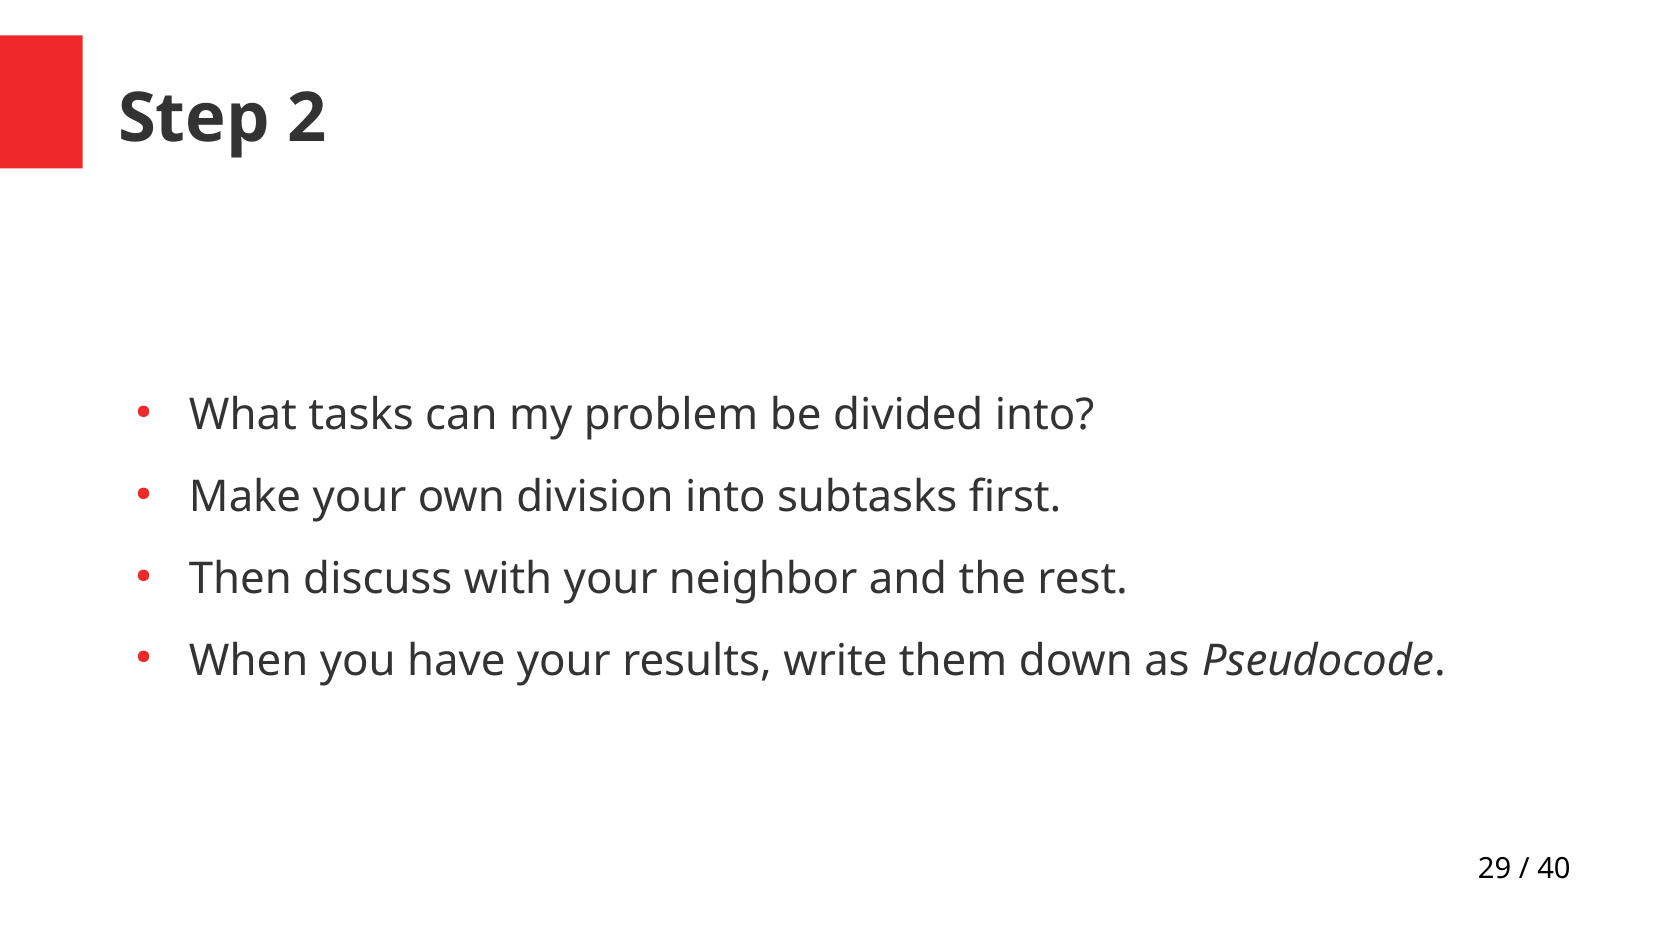

# Step 2
What tasks can my problem be divided into?
Make your own division into subtasks first.
Then discuss with your neighbor and the rest.
When you have your results, write them down as Pseudocode.
29